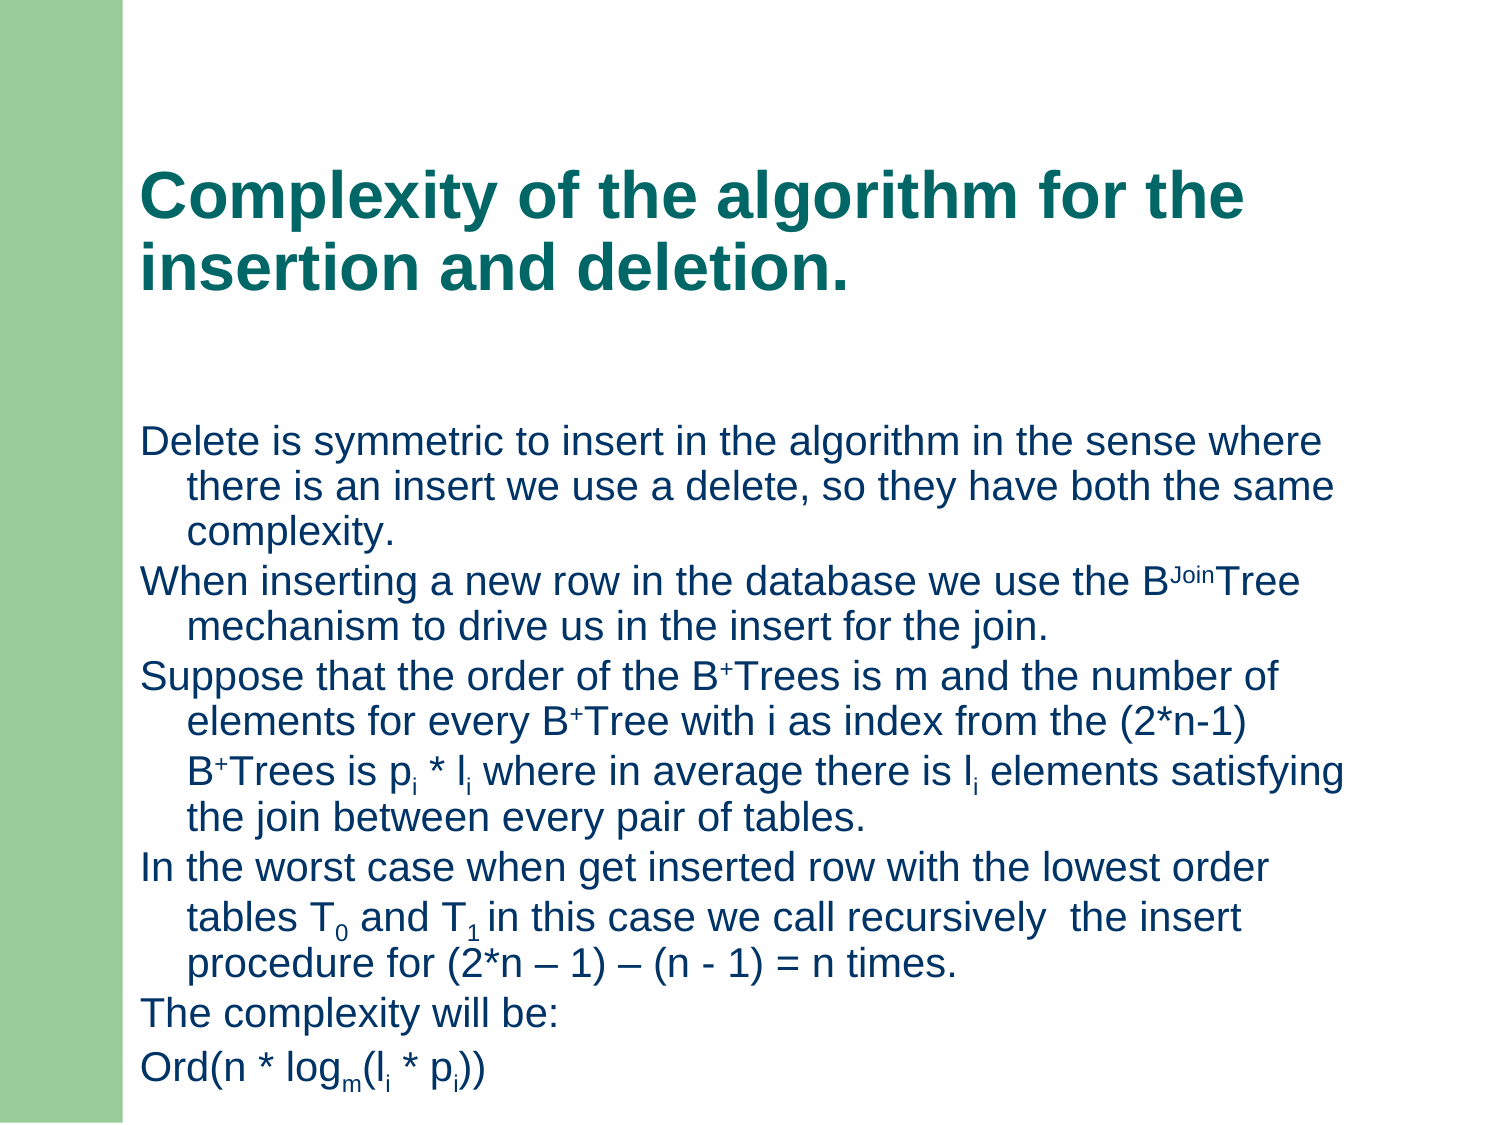

Complexity of the algorithm for the insertion and deletion.
Delete is symmetric to insert in the algorithm in the sense where there is an insert we use a delete, so they have both the same complexity.
When inserting a new row in the database we use the BJoinTree mechanism to drive us in the insert for the join.
Suppose that the order of the B+Trees is m and the number of elements for every B+Tree with i as index from the (2*n-1) B+Trees is pi * li where in average there is li elements satisfying the join between every pair of tables.
In the worst case when get inserted row with the lowest order tables T0 and T1 in this case we call recursively the insert procedure for (2*n – 1) – (n - 1) = n times.
The complexity will be:
Ord(n * logm(li * pi))